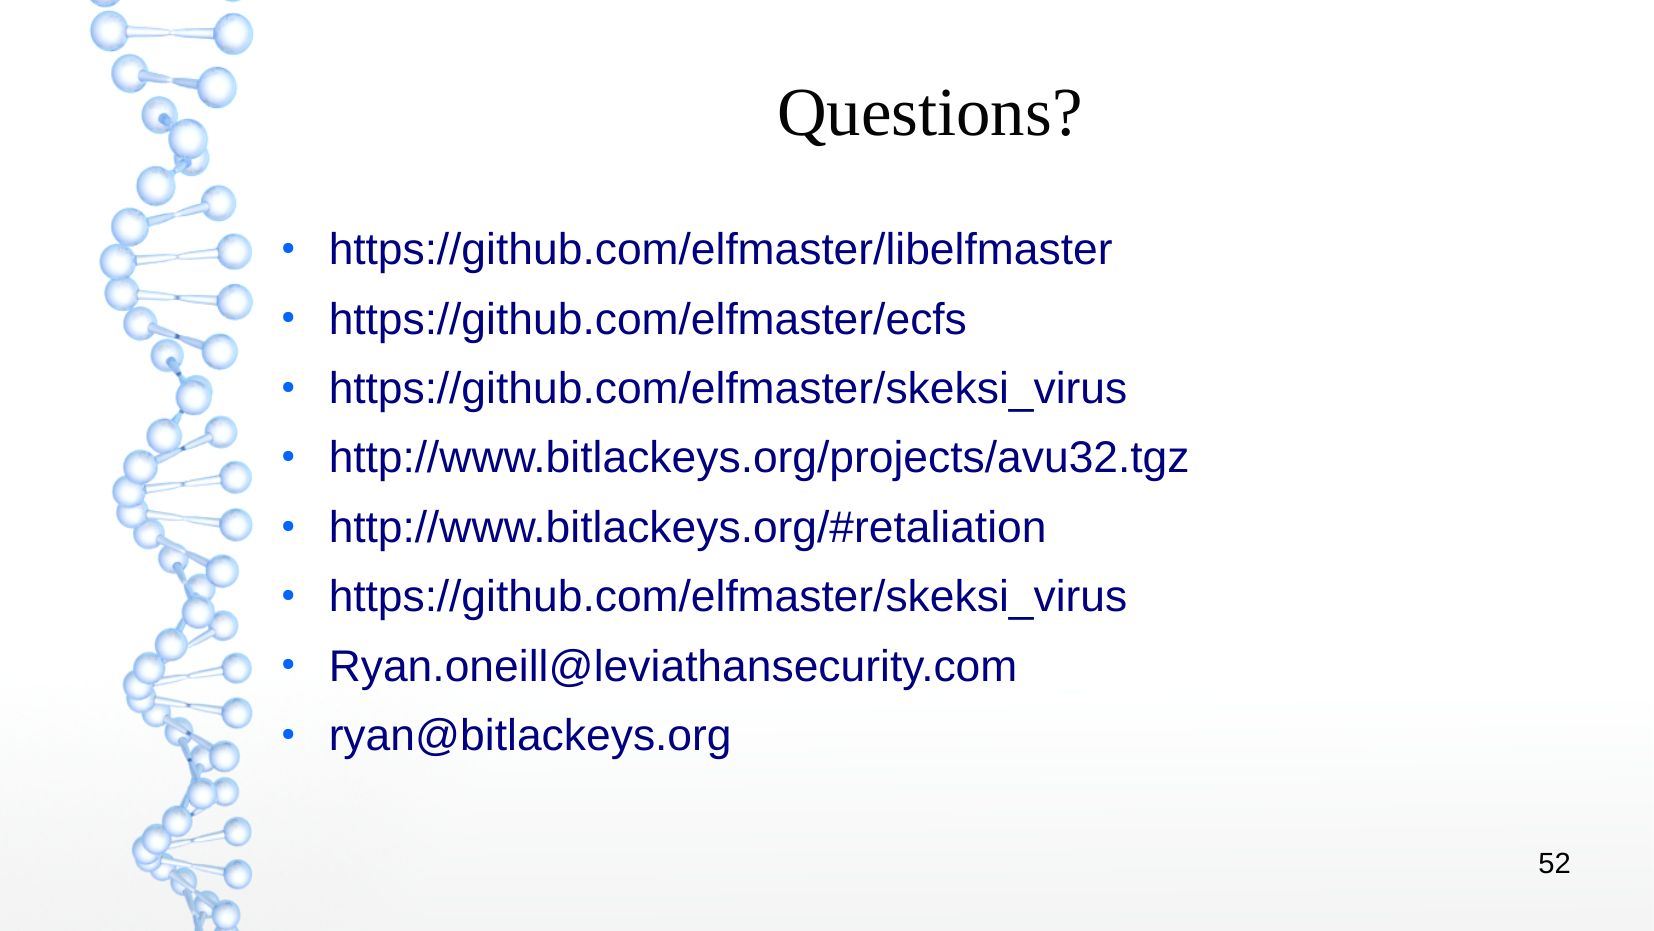

# Questions?
https://github.com/elfmaster/libelfmaster
https://github.com/elfmaster/ecfs
https://github.com/elfmaster/skeksi_virus
http://www.bitlackeys.org/projects/avu32.tgz
http://www.bitlackeys.org/#retaliation
https://github.com/elfmaster/skeksi_virus
Ryan.oneill@leviathansecurity.com
ryan@bitlackeys.org
52